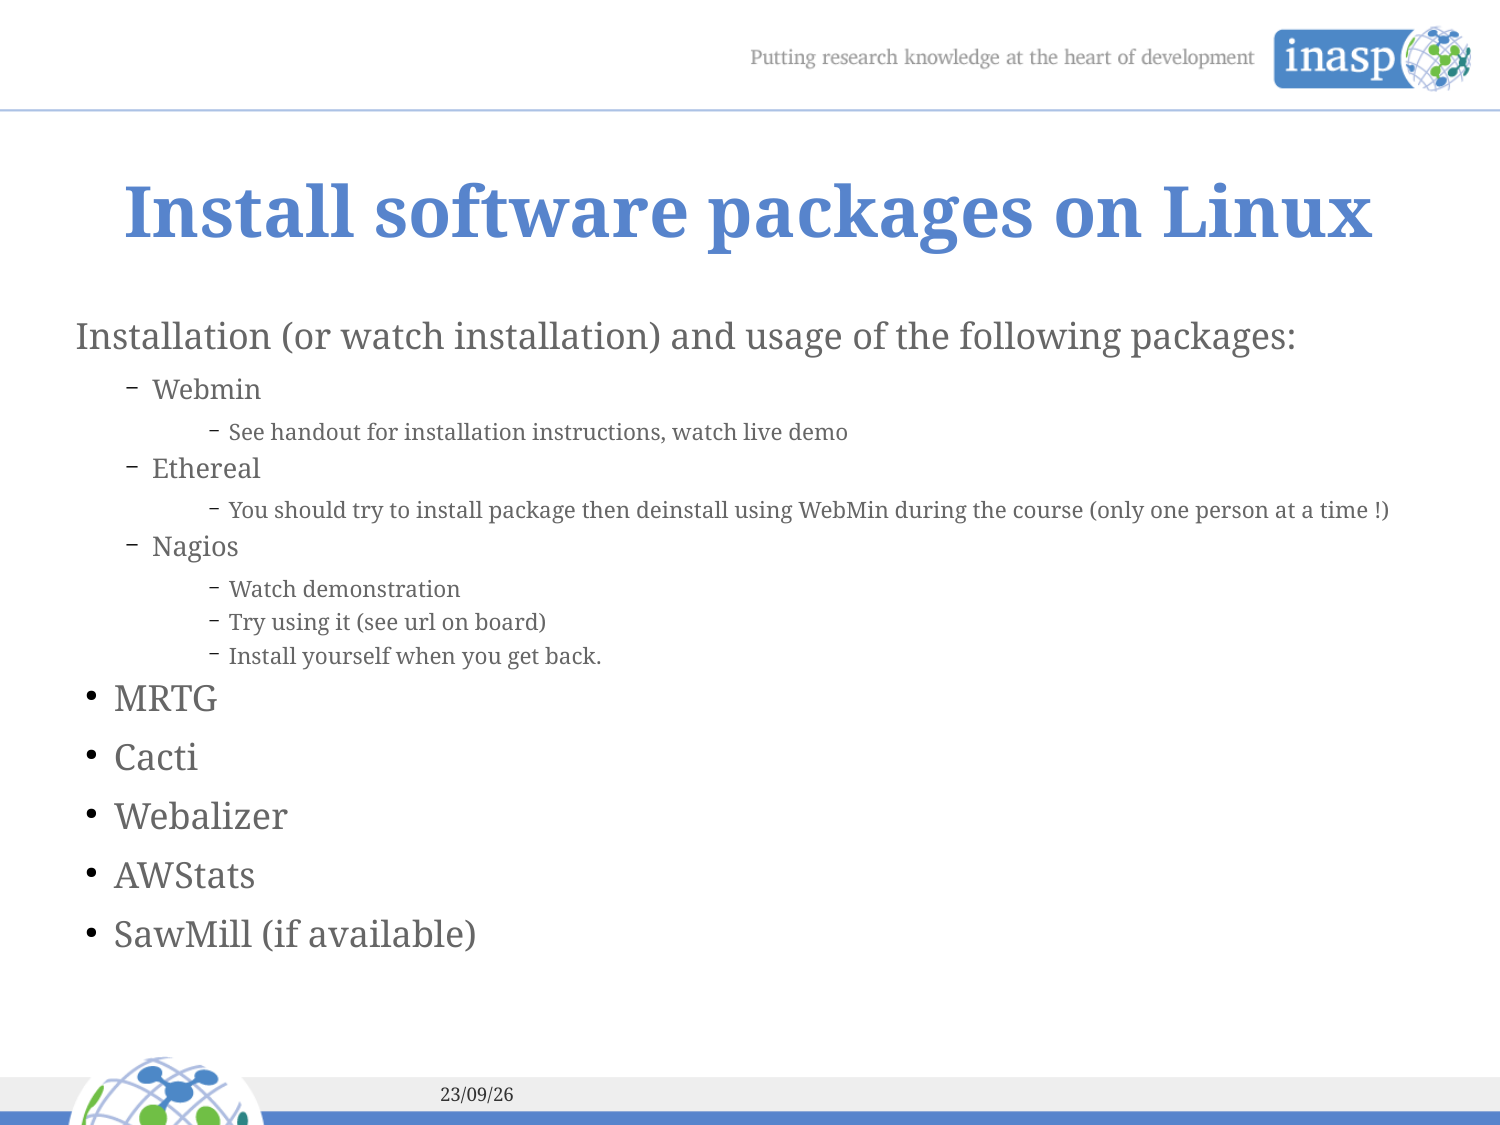

# Install software packages on Linux
Installation (or watch installation) and usage of the following packages:
Webmin
See handout for installation instructions, watch live demo
Ethereal
You should try to install package then deinstall using WebMin during the course (only one person at a time !)
Nagios
Watch demonstration
Try using it (see url on board)
Install yourself when you get back.
MRTG
Cacti
Webalizer
AWStats
SawMill (if available)